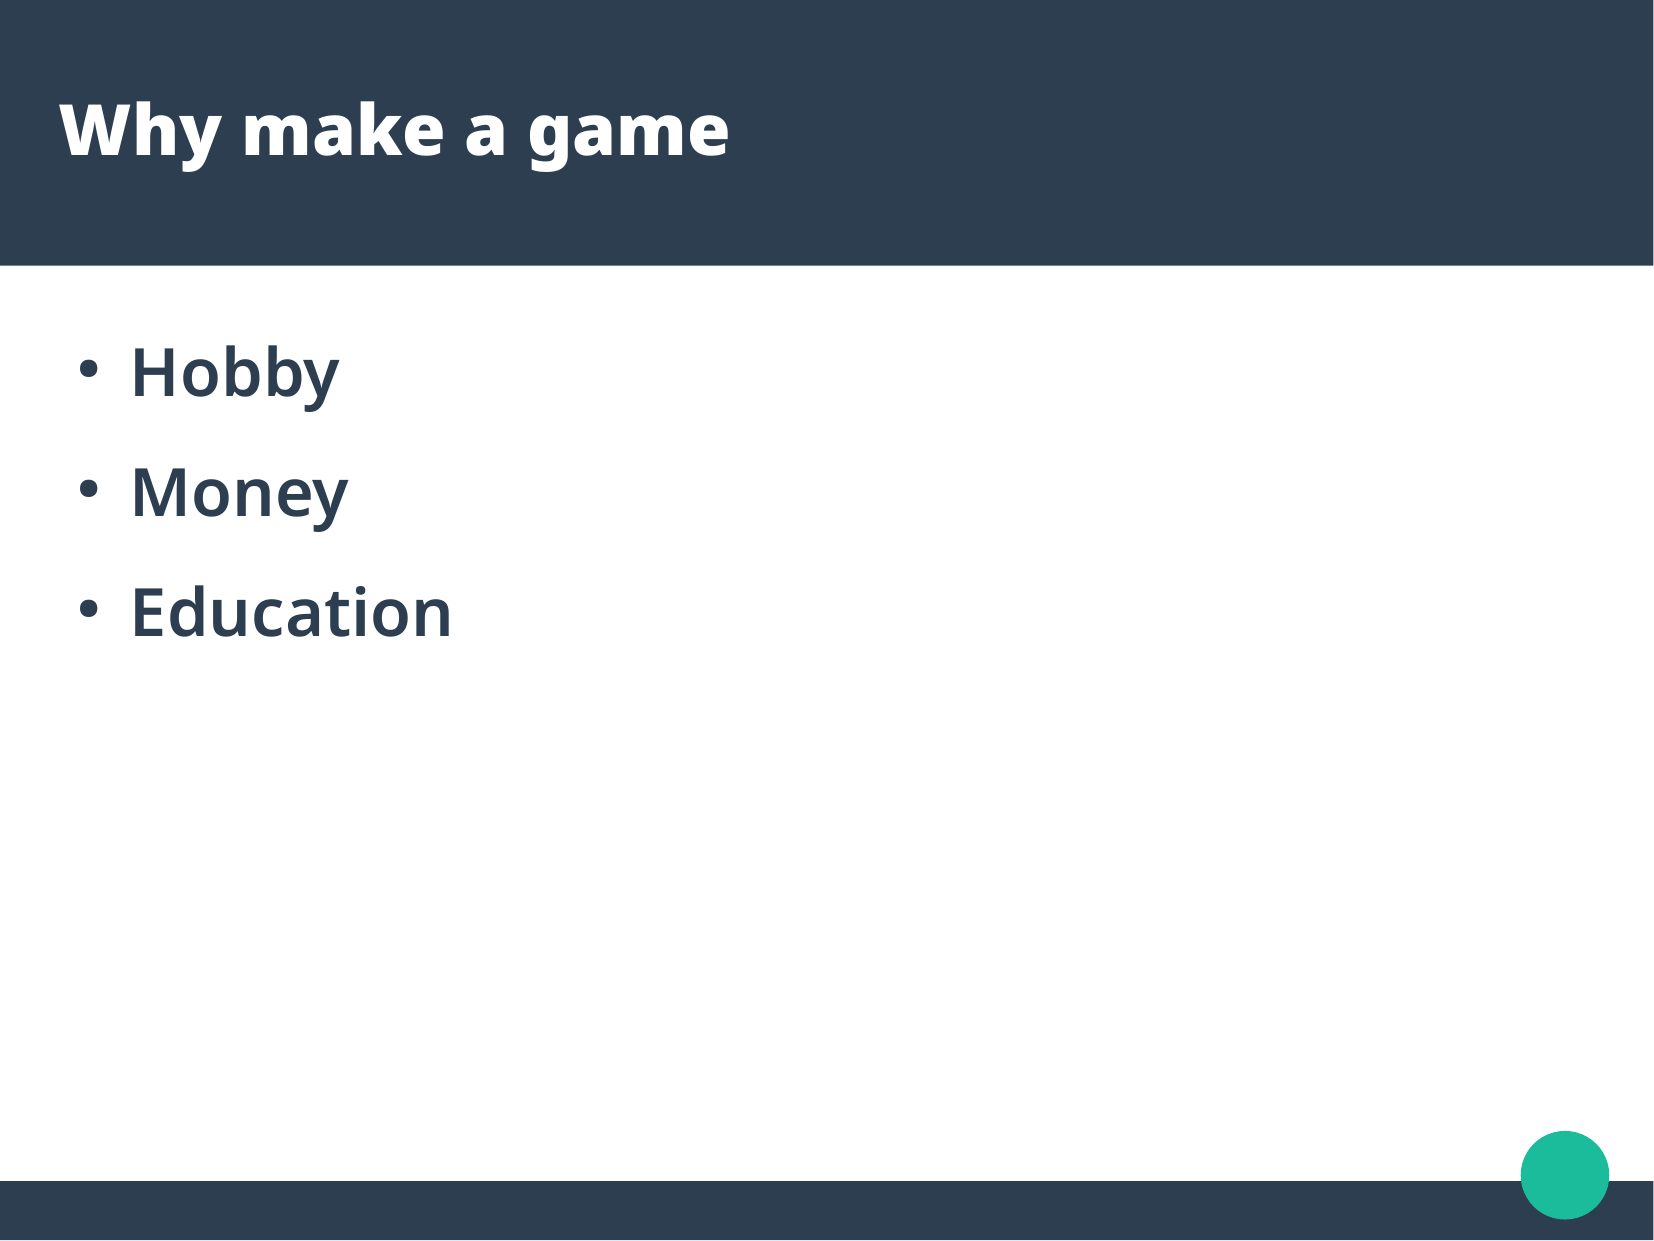

# Why make a game
Hobby
Money
Education